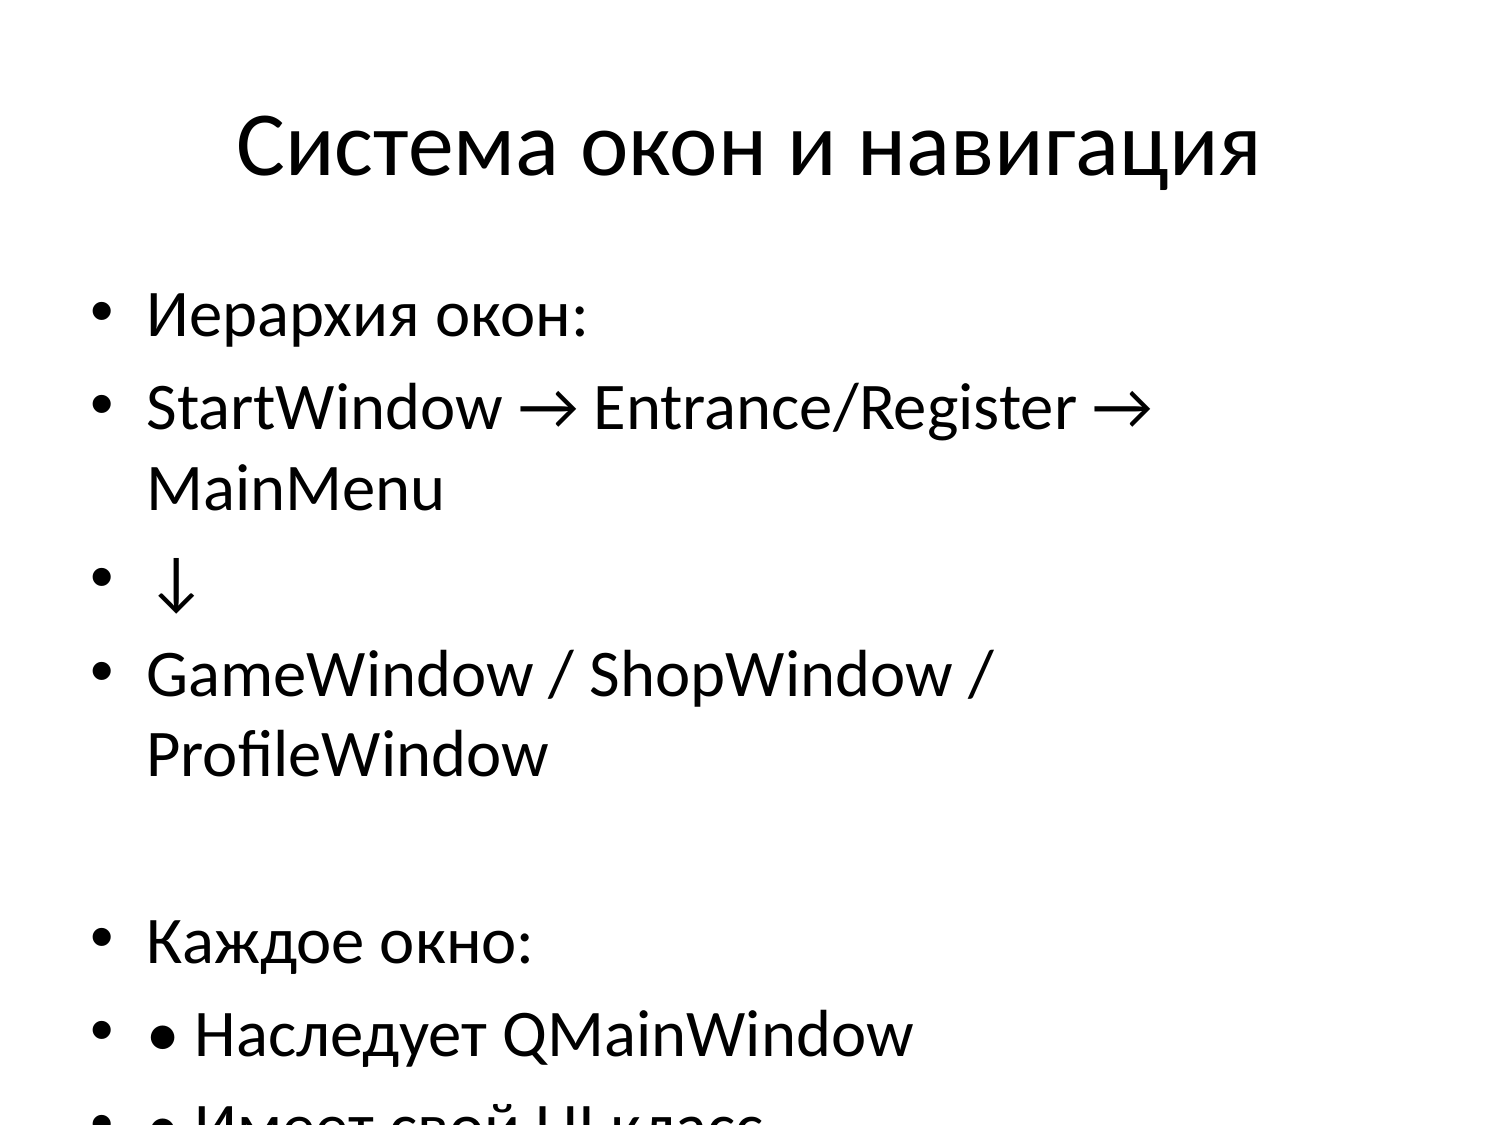

# Система окон и навигация
Иерархия окон:
StartWindow → Entrance/Register → MainMenu
↓
GameWindow / ShopWindow / ProfileWindow
Каждое окно:
• Наследует QMainWindow
• Имеет свой UI класс
• Получает данные игрока
• Имеет ссылку на Database